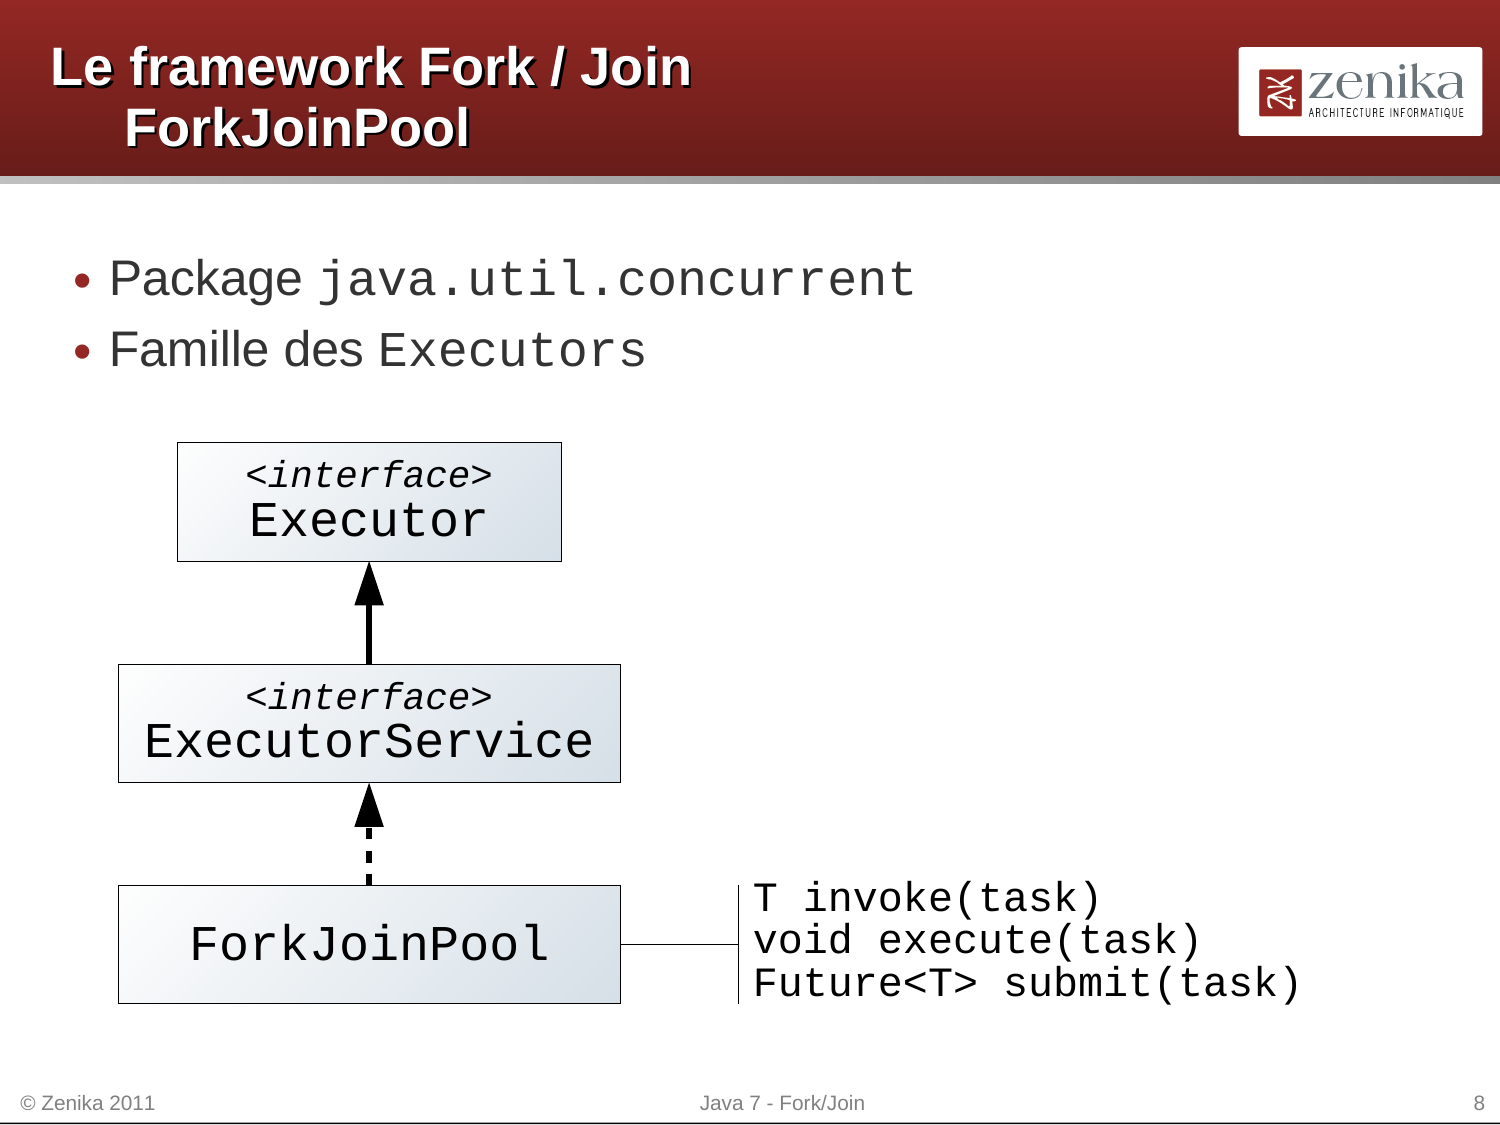

# Le framework Fork / Join ForkJoinPool
Package java.util.concurrent
Famille des Executors
<interface>
Executor
<interface>
ExecutorService
T invoke(task)
void execute(task)
Future<T> submit(task)
ForkJoinPool